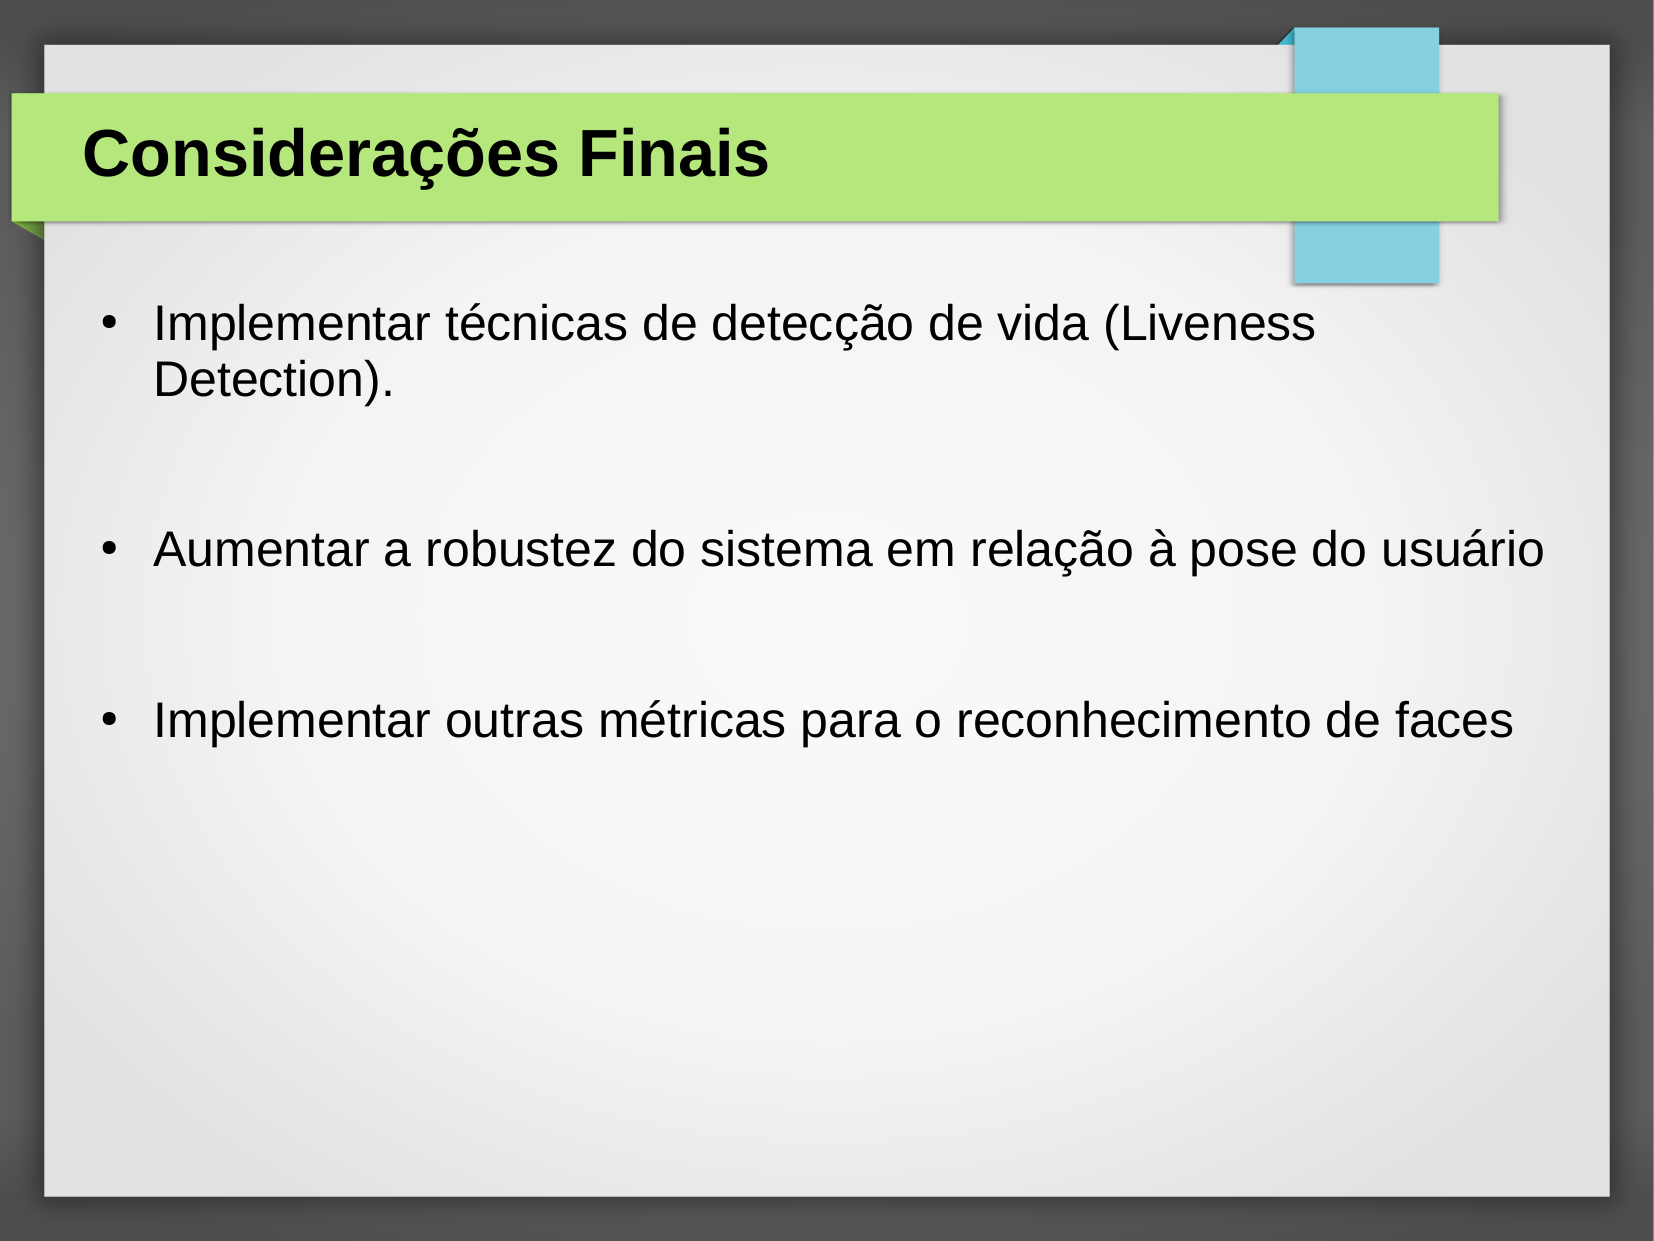

# Considerações Finais
Implementar técnicas de detecção de vida (Liveness Detection).
Aumentar a robustez do sistema em relação à pose do usuário
Implementar outras métricas para o reconhecimento de faces